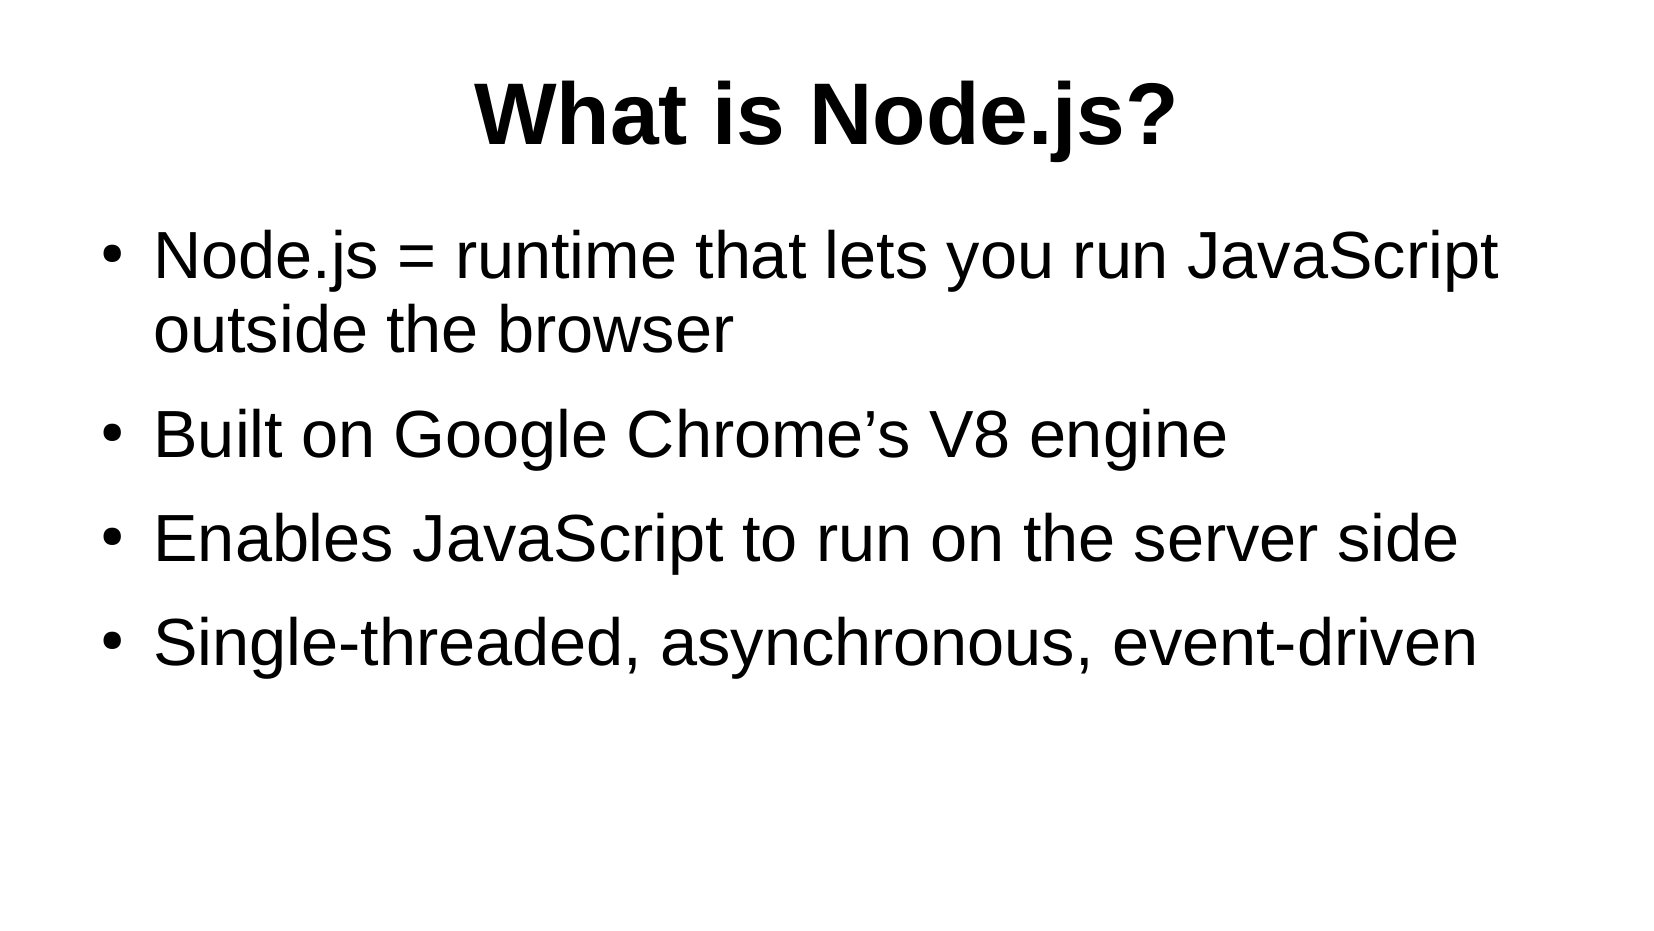

# What is Node.js?
Node.js = runtime that lets you run JavaScript outside the browser
Built on Google Chrome’s V8 engine
Enables JavaScript to run on the server side
Single-threaded, asynchronous, event-driven